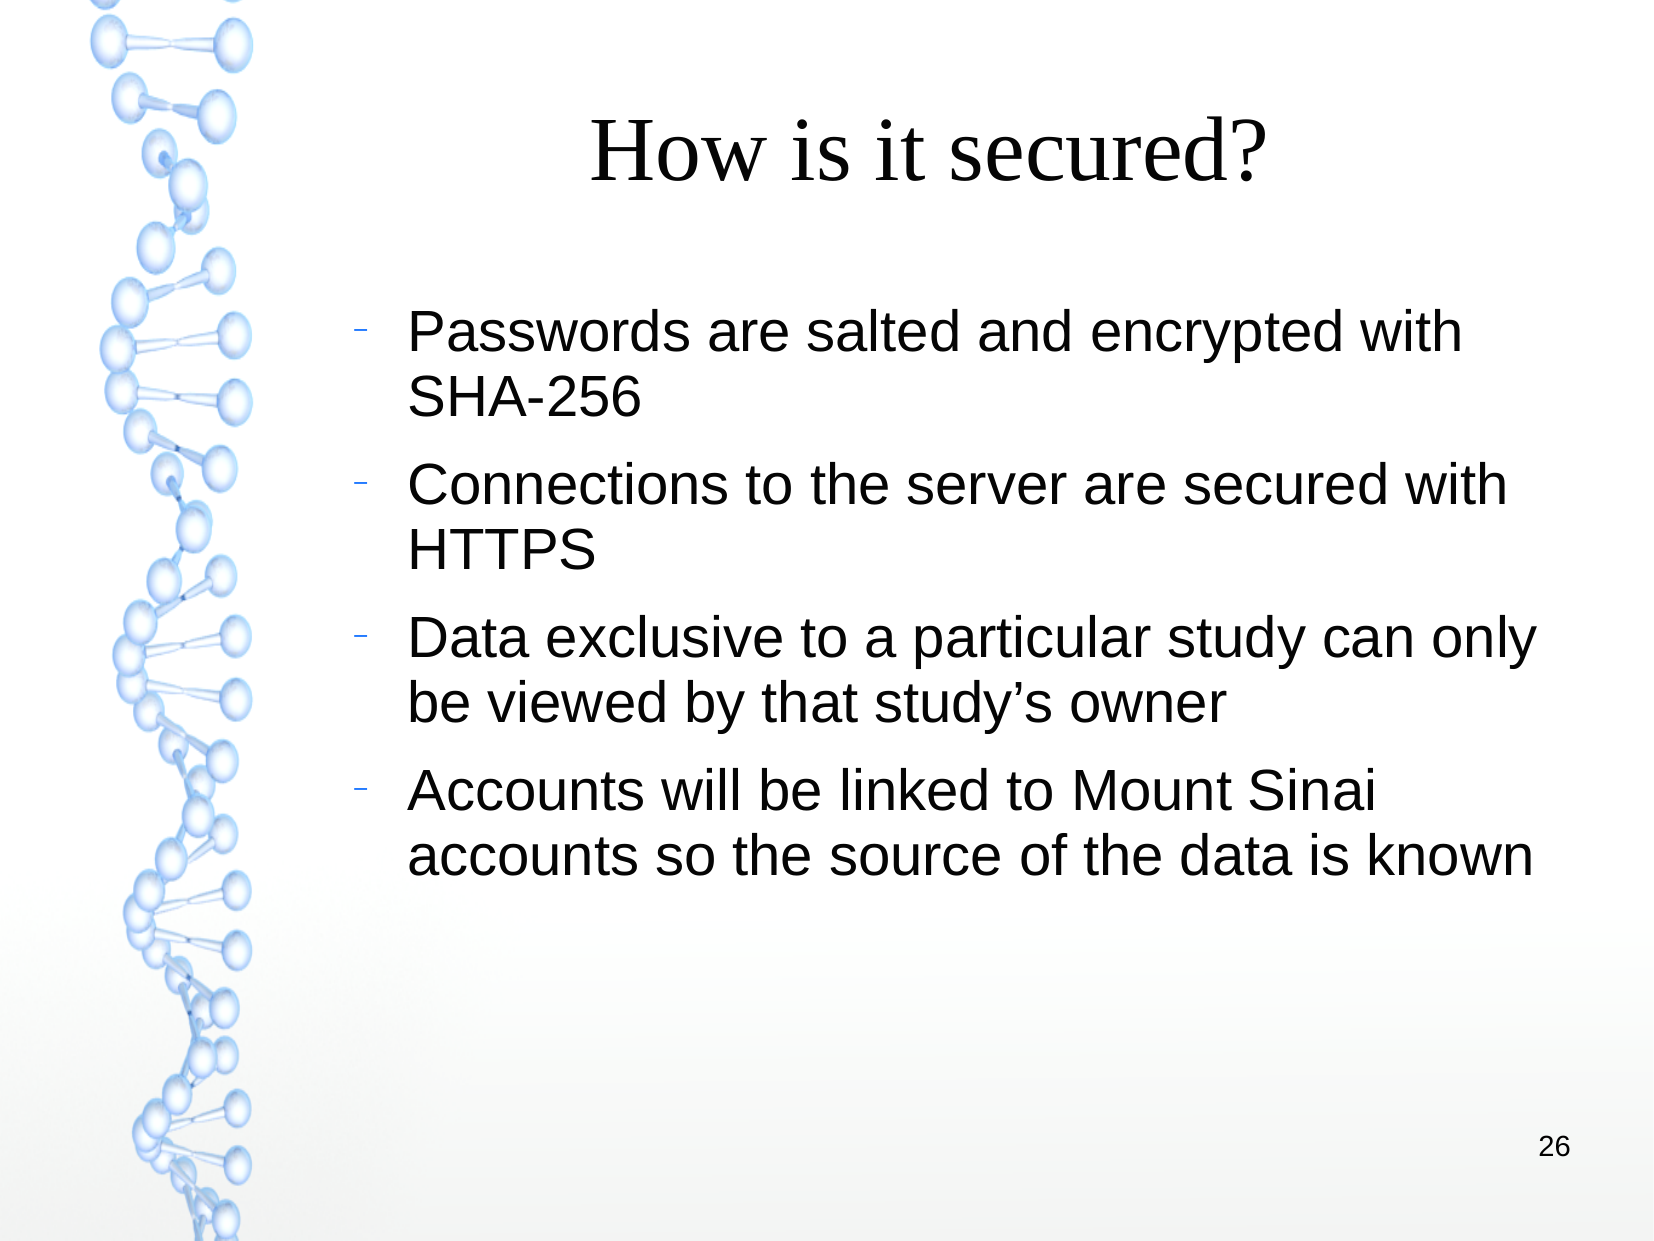

# How is it secured?
Passwords are salted and encrypted with SHA-256
Connections to the server are secured with HTTPS
Data exclusive to a particular study can only be viewed by that study’s owner
Accounts will be linked to Mount Sinai accounts so the source of the data is known
26